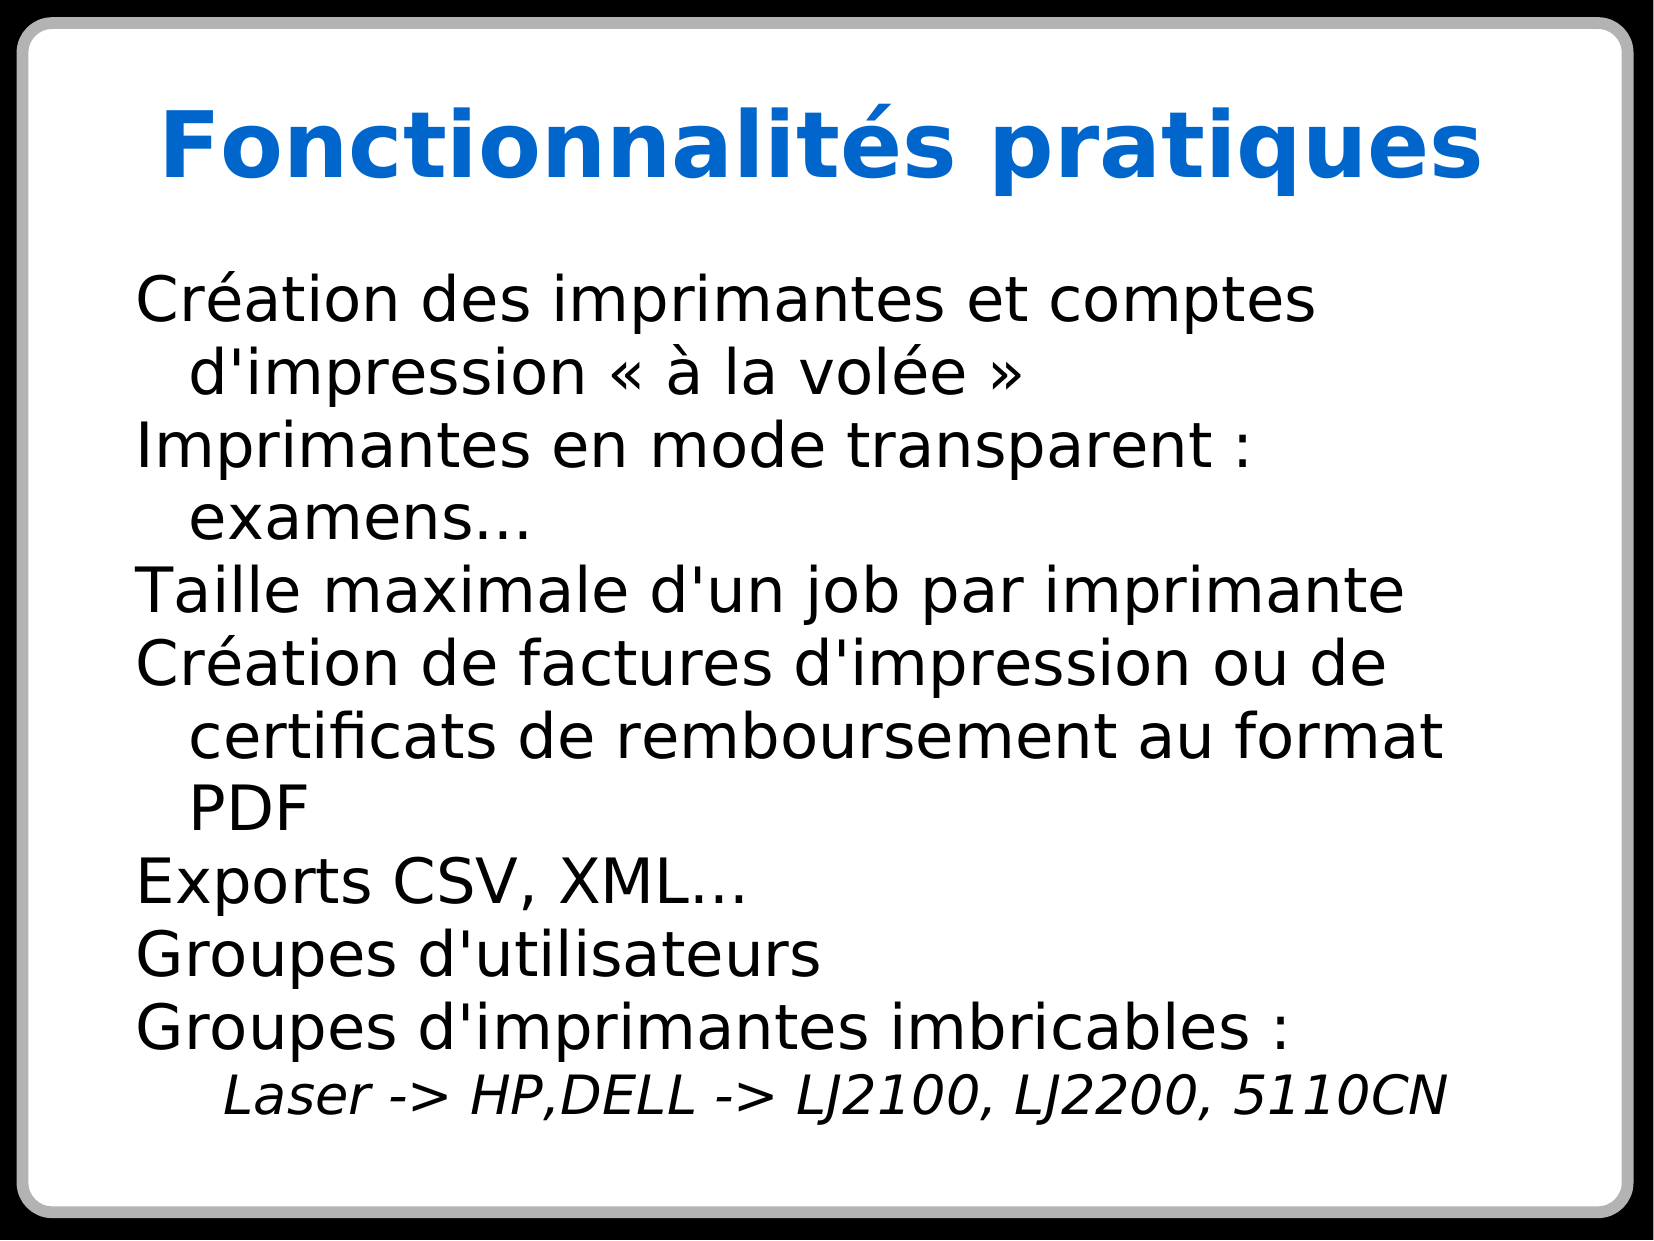

# Fonctionnalités pratiques
Création des imprimantes et comptes d'impression « à la volée »
Imprimantes en mode transparent : examens...
Taille maximale d'un job par imprimante
Création de factures d'impression ou de certificats de remboursement au format PDF
Exports CSV, XML...
Groupes d'utilisateurs
Groupes d'imprimantes imbricables :
Laser -> HP,DELL -> LJ2100, LJ2200, 5110CN